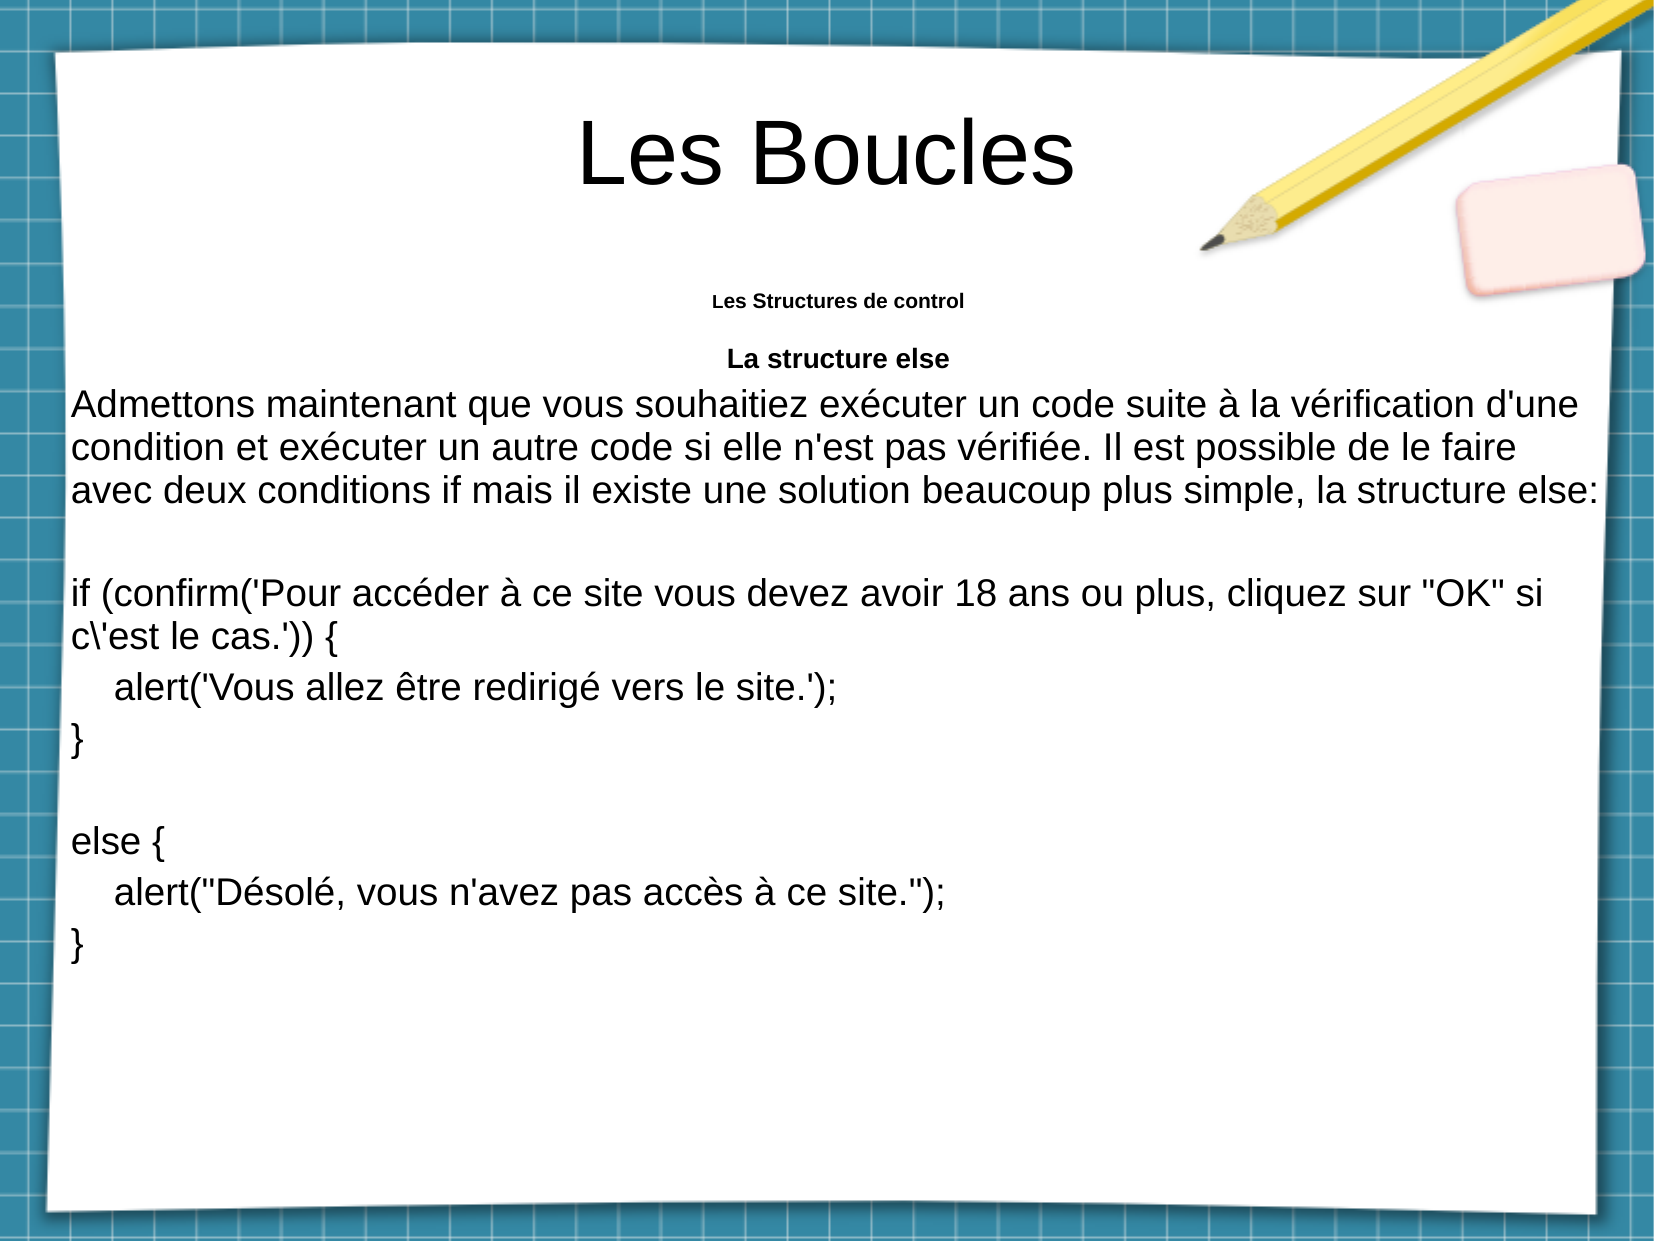

# Les Boucles
Les Structures de control
La structure else
Admettons maintenant que vous souhaitiez exécuter un code suite à la vérification d'une condition et exécuter un autre code si elle n'est pas vérifiée. Il est possible de le faire avec deux conditions if mais il existe une solution beaucoup plus simple, la structure else:
if (confirm('Pour accéder à ce site vous devez avoir 18 ans ou plus, cliquez sur "OK" si c\'est le cas.')) {
 alert('Vous allez être redirigé vers le site.');
}
else {
 alert("Désolé, vous n'avez pas accès à ce site.");
}